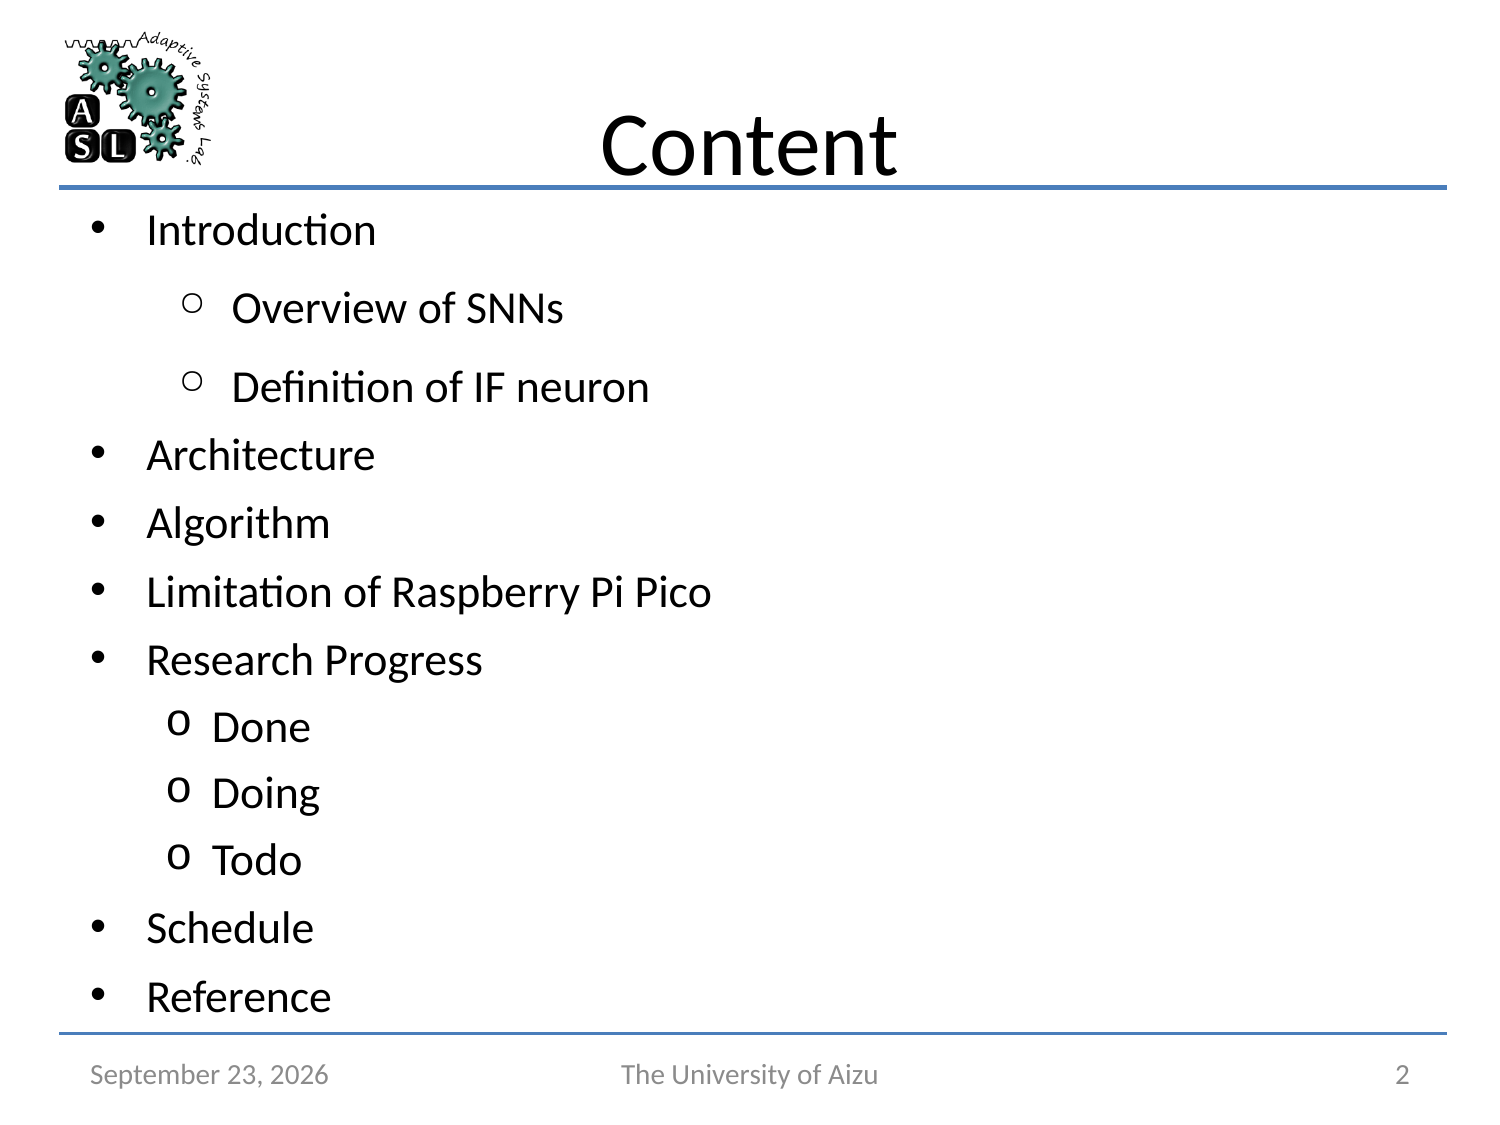

# Content
Introduction
Overview of SNNs
Definition of IF neuron
Architecture
Algorithm
Limitation of Raspberry Pi Pico
Research Progress
Done
Doing
Todo
Schedule
Reference
The University of Aizu